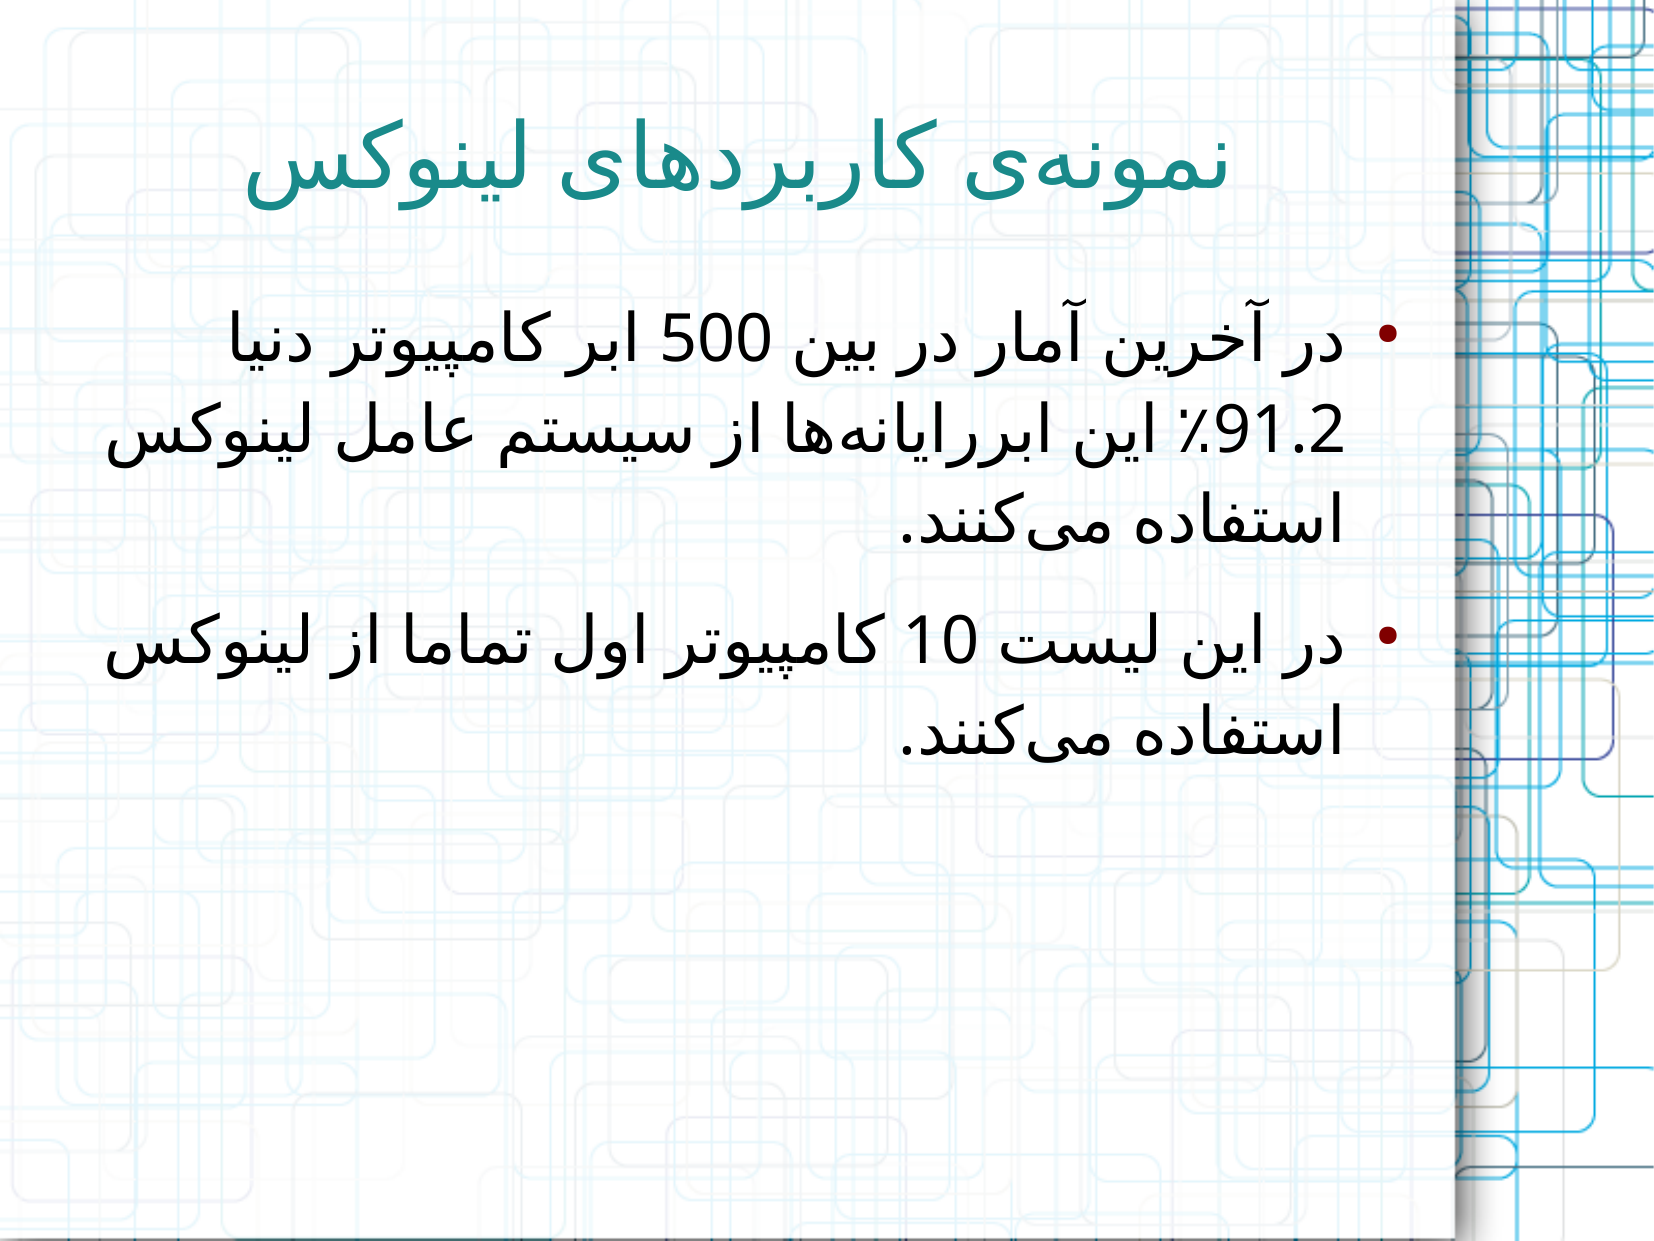

# نمونه‌ی کاربردهای لینوکس
در آخرین آمار در بین 500 ابر کامپیوتر دنیا 91.2٪ این ابررایانه‌ها از سیستم عامل لینوکس استفاده می‌کنند.
در این لیست 10 کامپیوتر اول تماما از لینوکس استفاده می‌کنند.